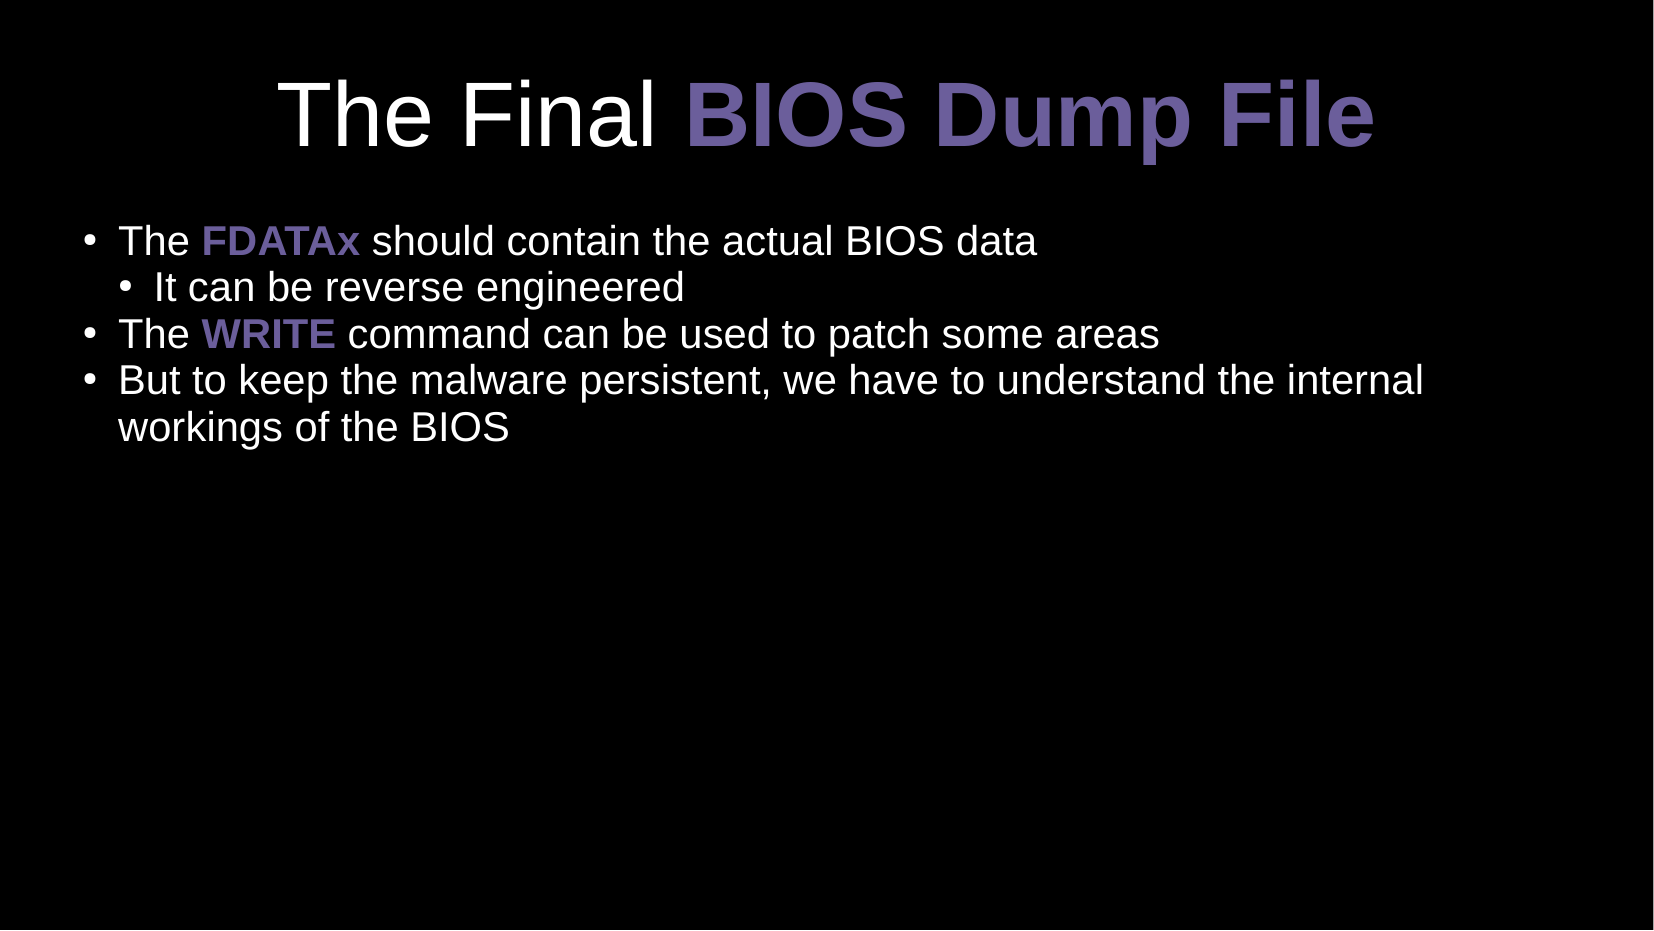

# The Final BIOS Dump File
The FDATAx should contain the actual BIOS data
It can be reverse engineered
The WRITE command can be used to patch some areas
But to keep the malware persistent, we have to understand the internal workings of the BIOS